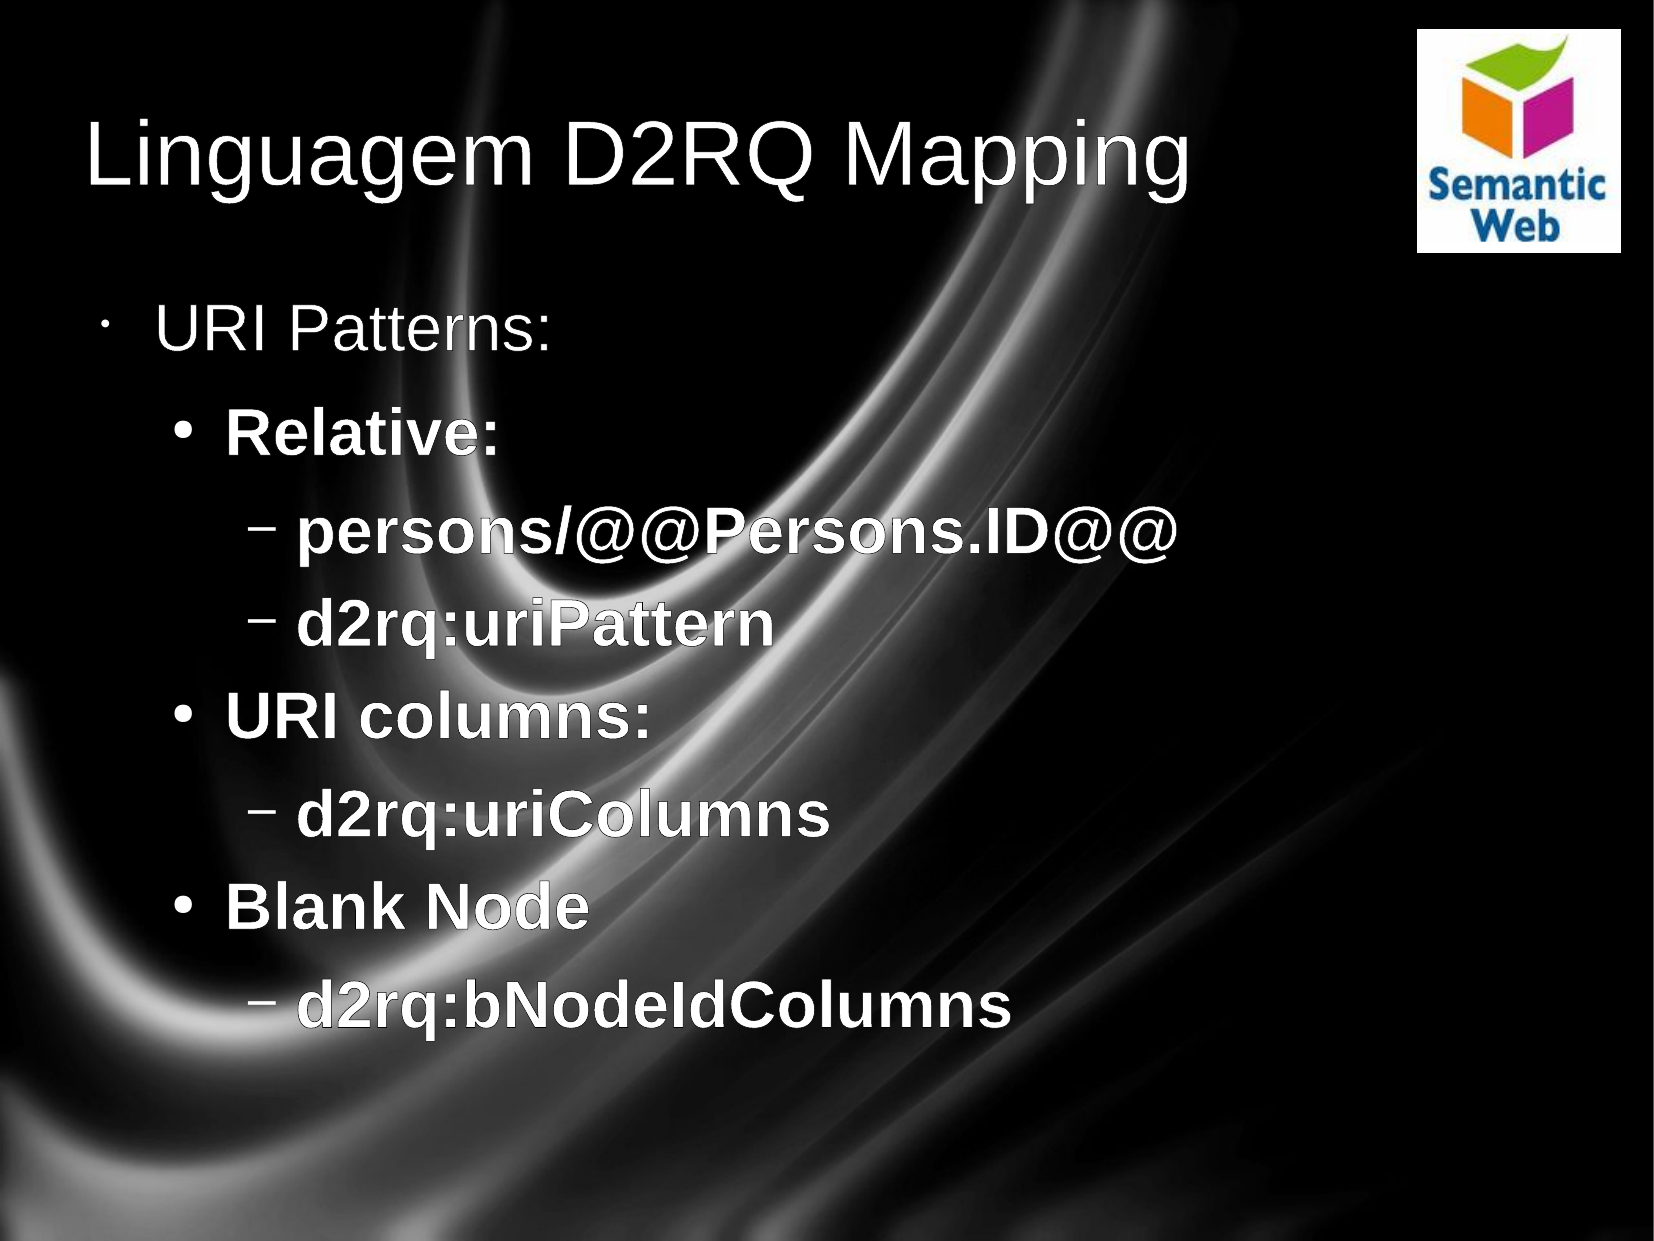

# Linguagem D2RQ Mapping
URI Patterns:
Relative:
persons/@@Persons.ID@@
d2rq:uriPattern
URI columns:
d2rq:uriColumns
Blank Node
d2rq:bNodeIdColumns